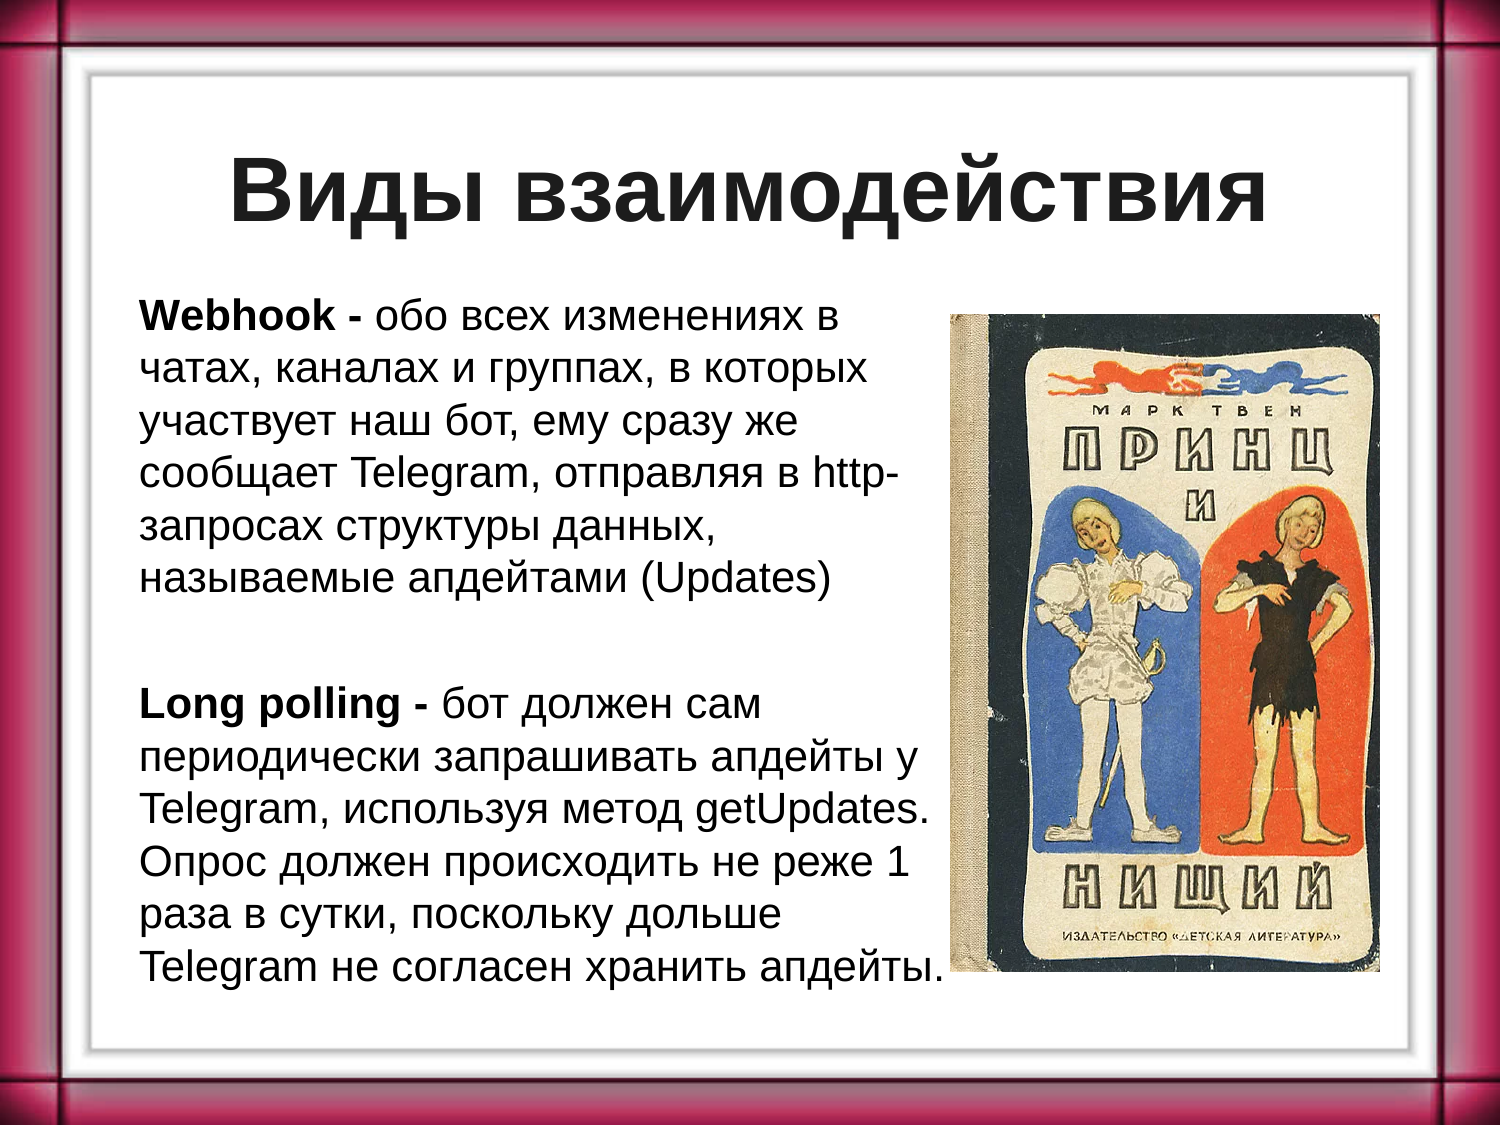

# Виды взаимодействия
Webhook - обо всех изменениях в чатах, каналах и группах, в которых участвует наш бот, ему сразу же сообщает Telegram, отправляя в http-запросах структуры данных, называемые апдейтами (Updates)
Long polling - бот должен сам периодически запрашивать апдейты у Telegram, используя метод getUpdates. Опрос должен происходить не реже 1 раза в сутки, поскольку дольше Telegram не согласен хранить апдейты.